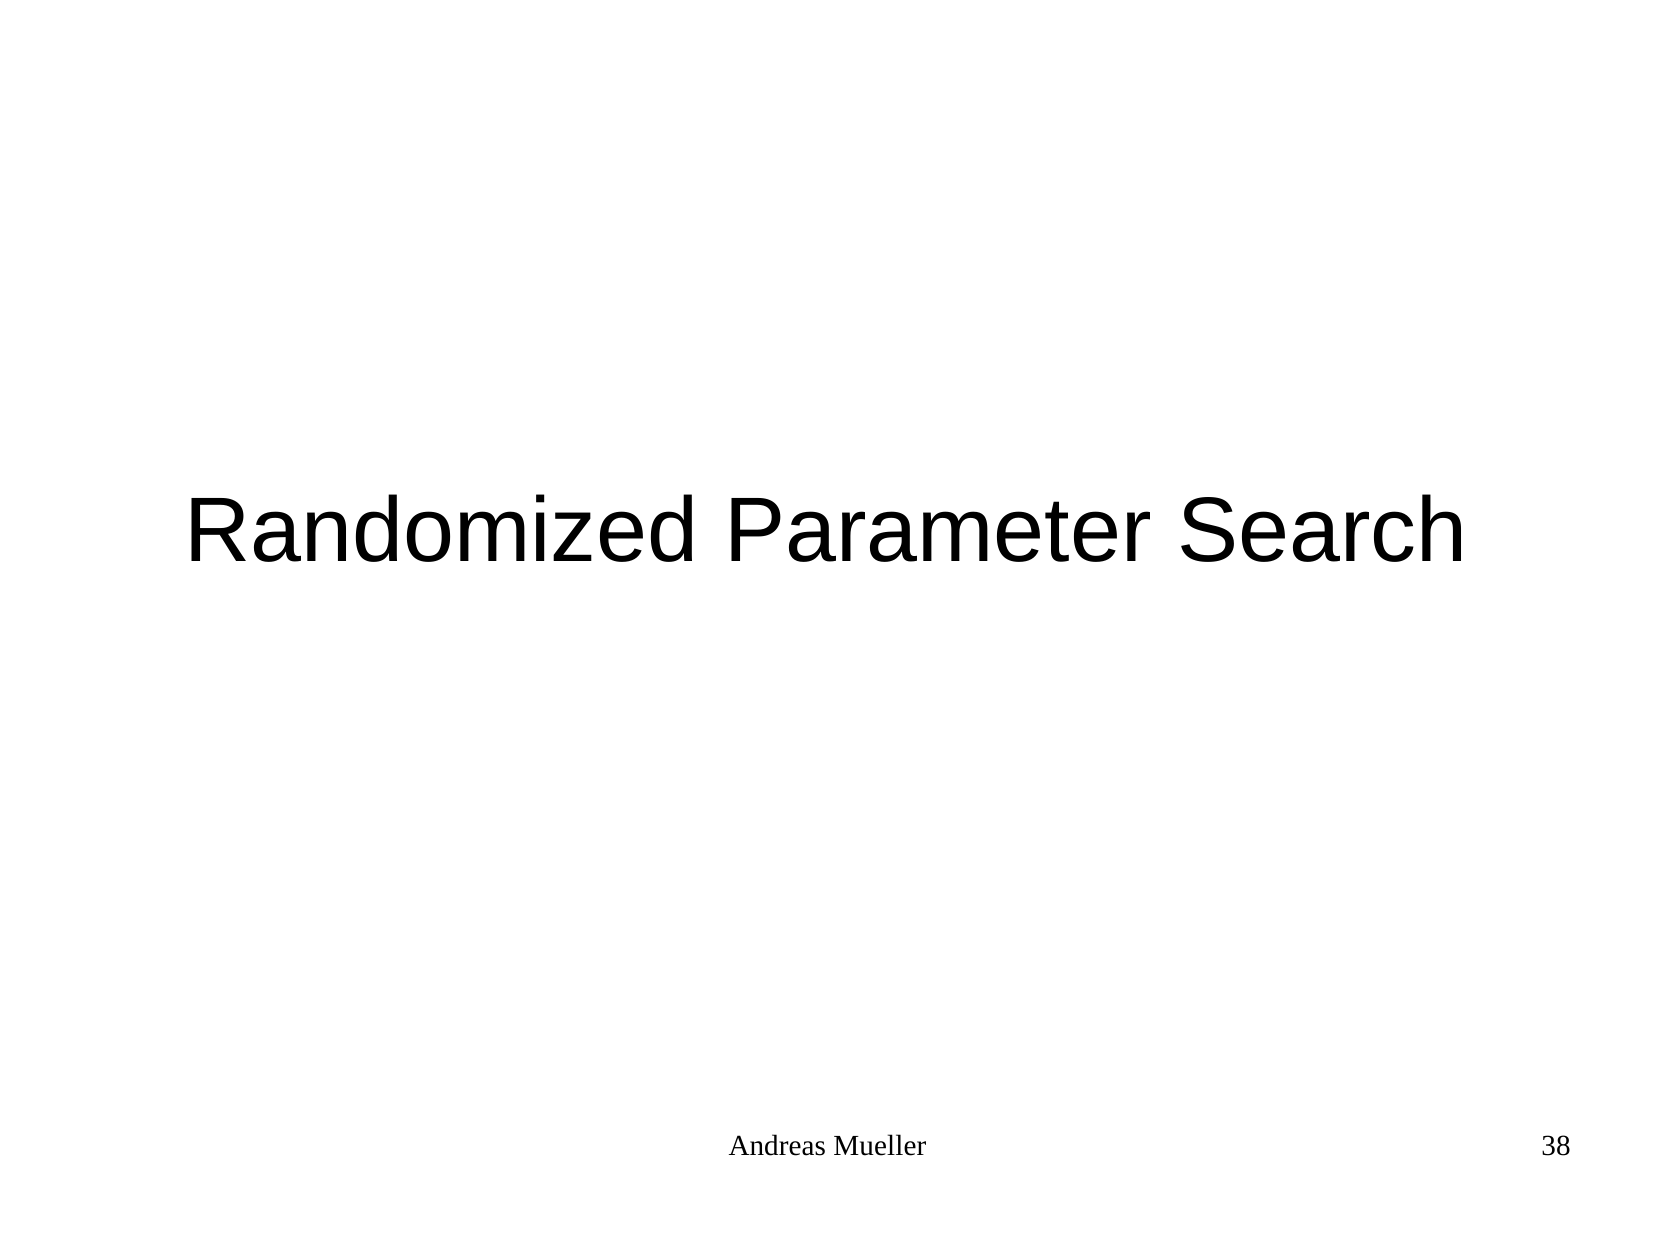

# Randomized Parameter Search
Andreas Mueller
38